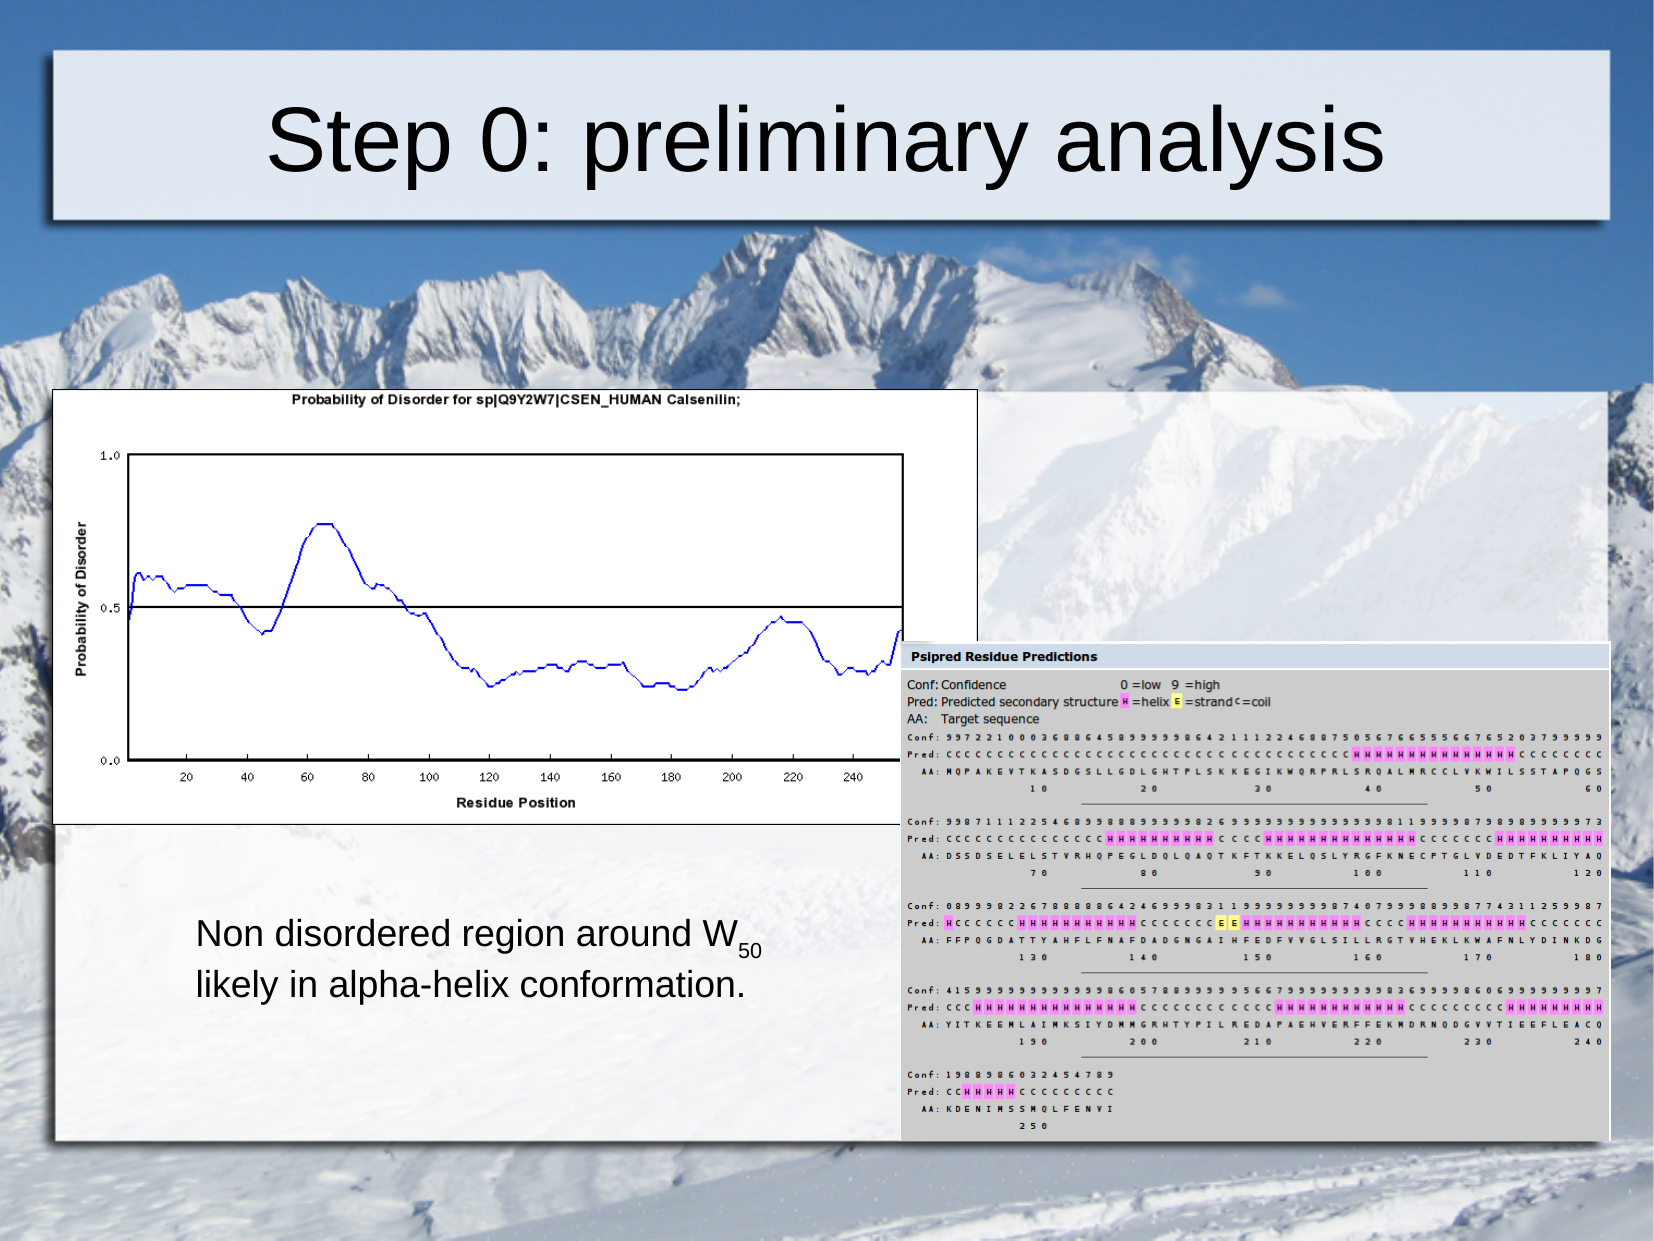

# Step 0: preliminary analysis
Non disordered region around W50
likely in alpha-helix conformation.